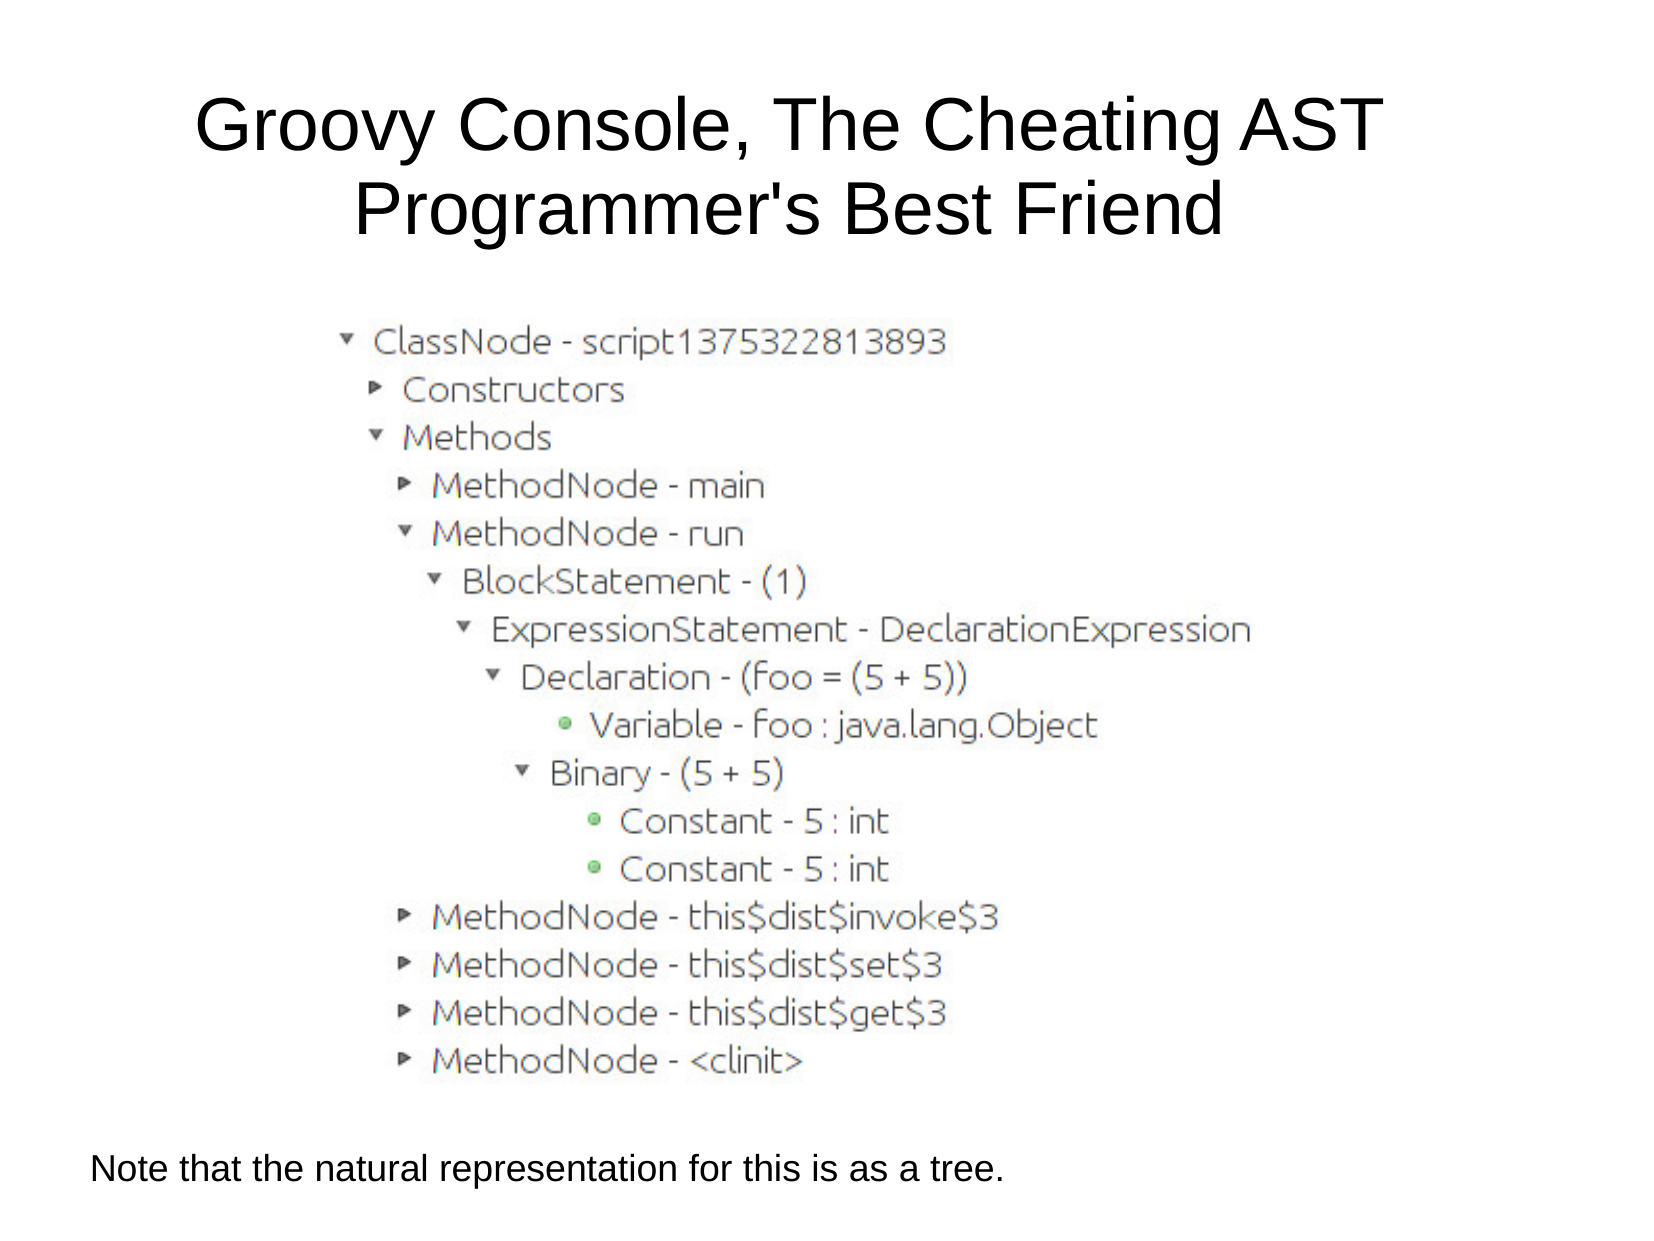

Groovy Console, The Cheating AST Programmer's Best Friend
Note that the natural representation for this is as a tree.